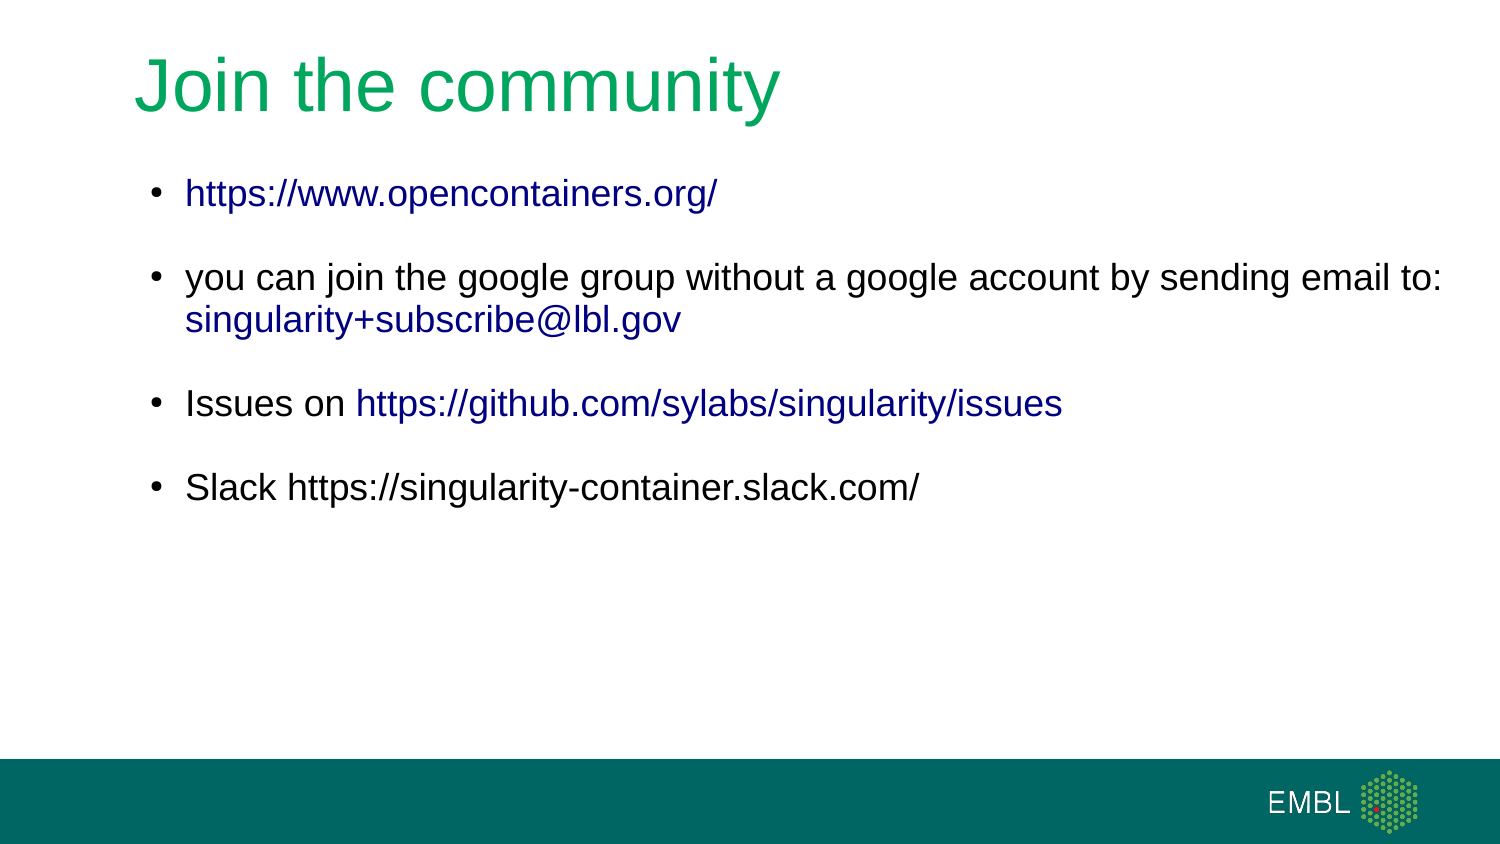

Join the community
https://www.opencontainers.org/
you can join the google group without a google account by sending email to:
singularity+subscribe@lbl.gov
Issues on https://github.com/sylabs/singularity/issues
Slack https://singularity-container.slack.com/